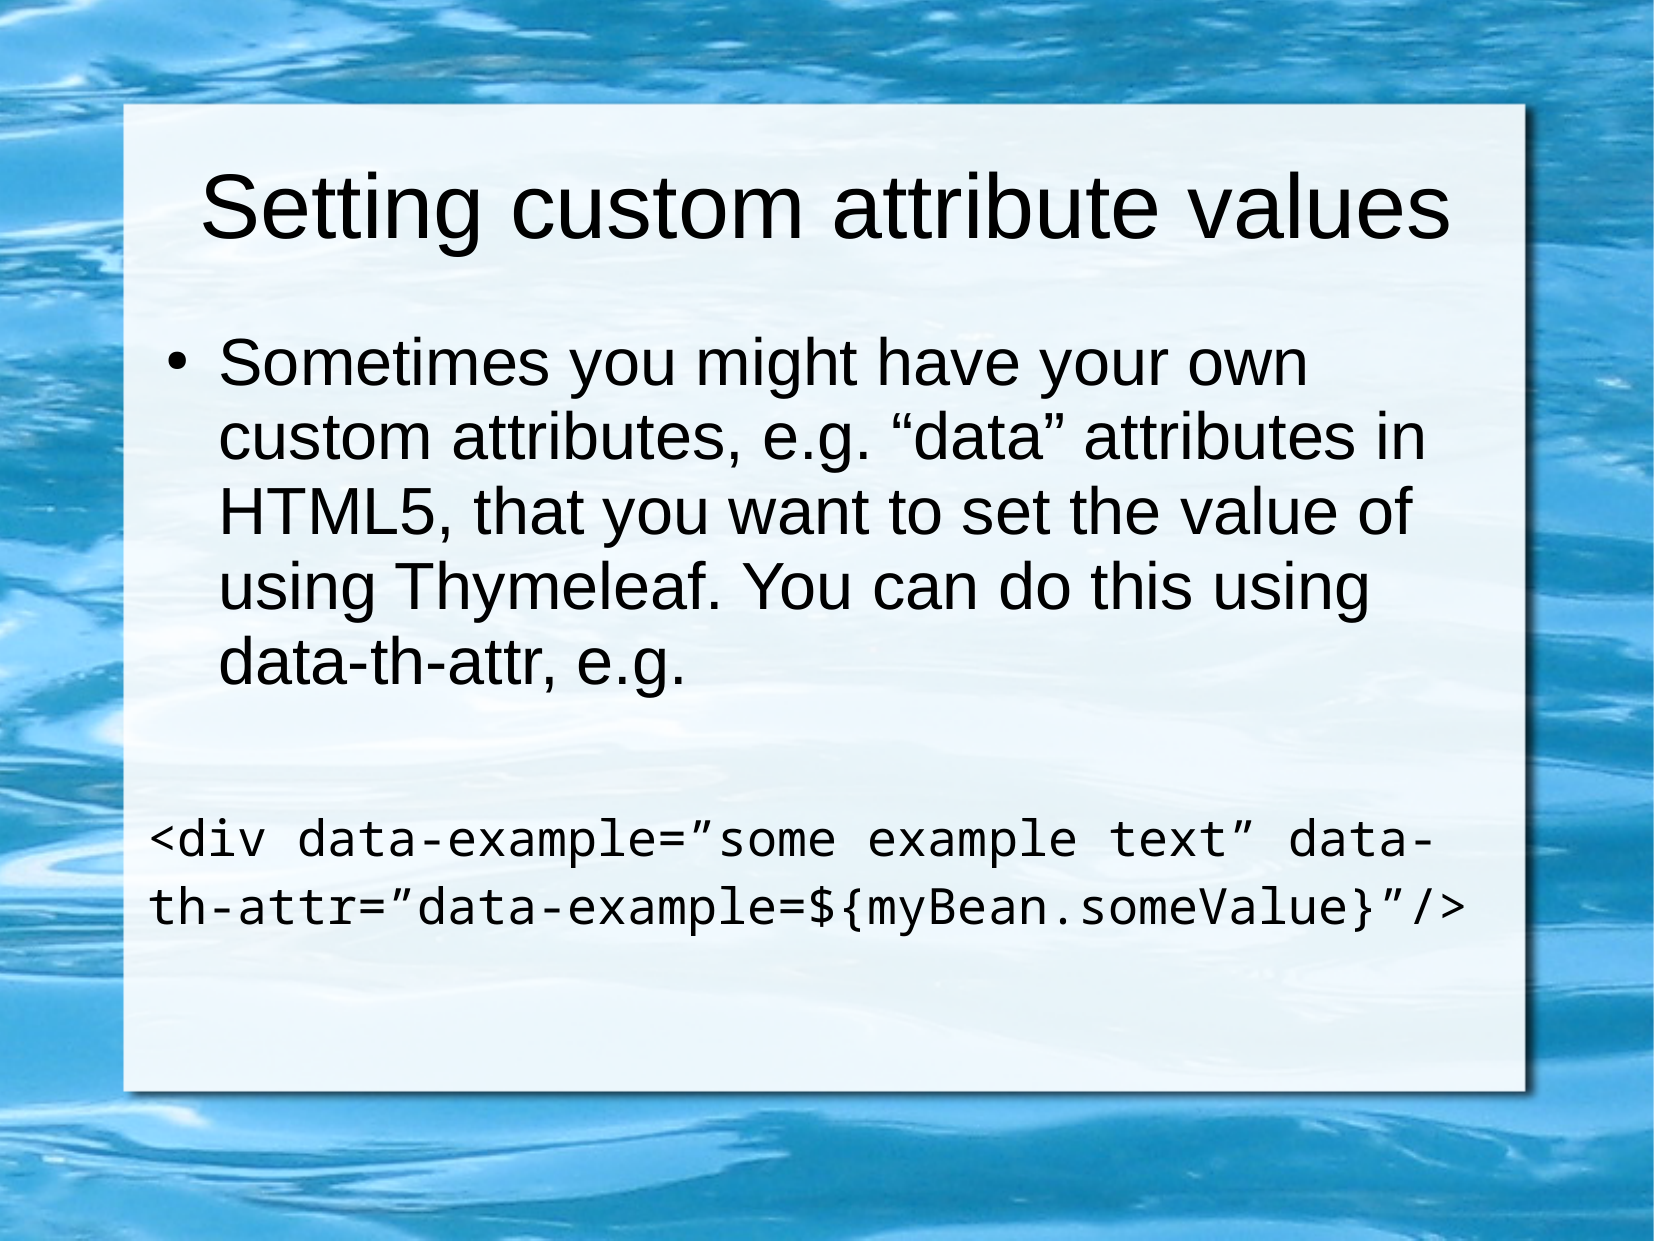

# Setting custom attribute values
Sometimes you might have your own custom attributes, e.g. “data” attributes in HTML5, that you want to set the value of using Thymeleaf. You can do this using data-th-attr, e.g.
<div data-example=”some example text” data-th-attr=”data-example=${myBean.someValue}”/>